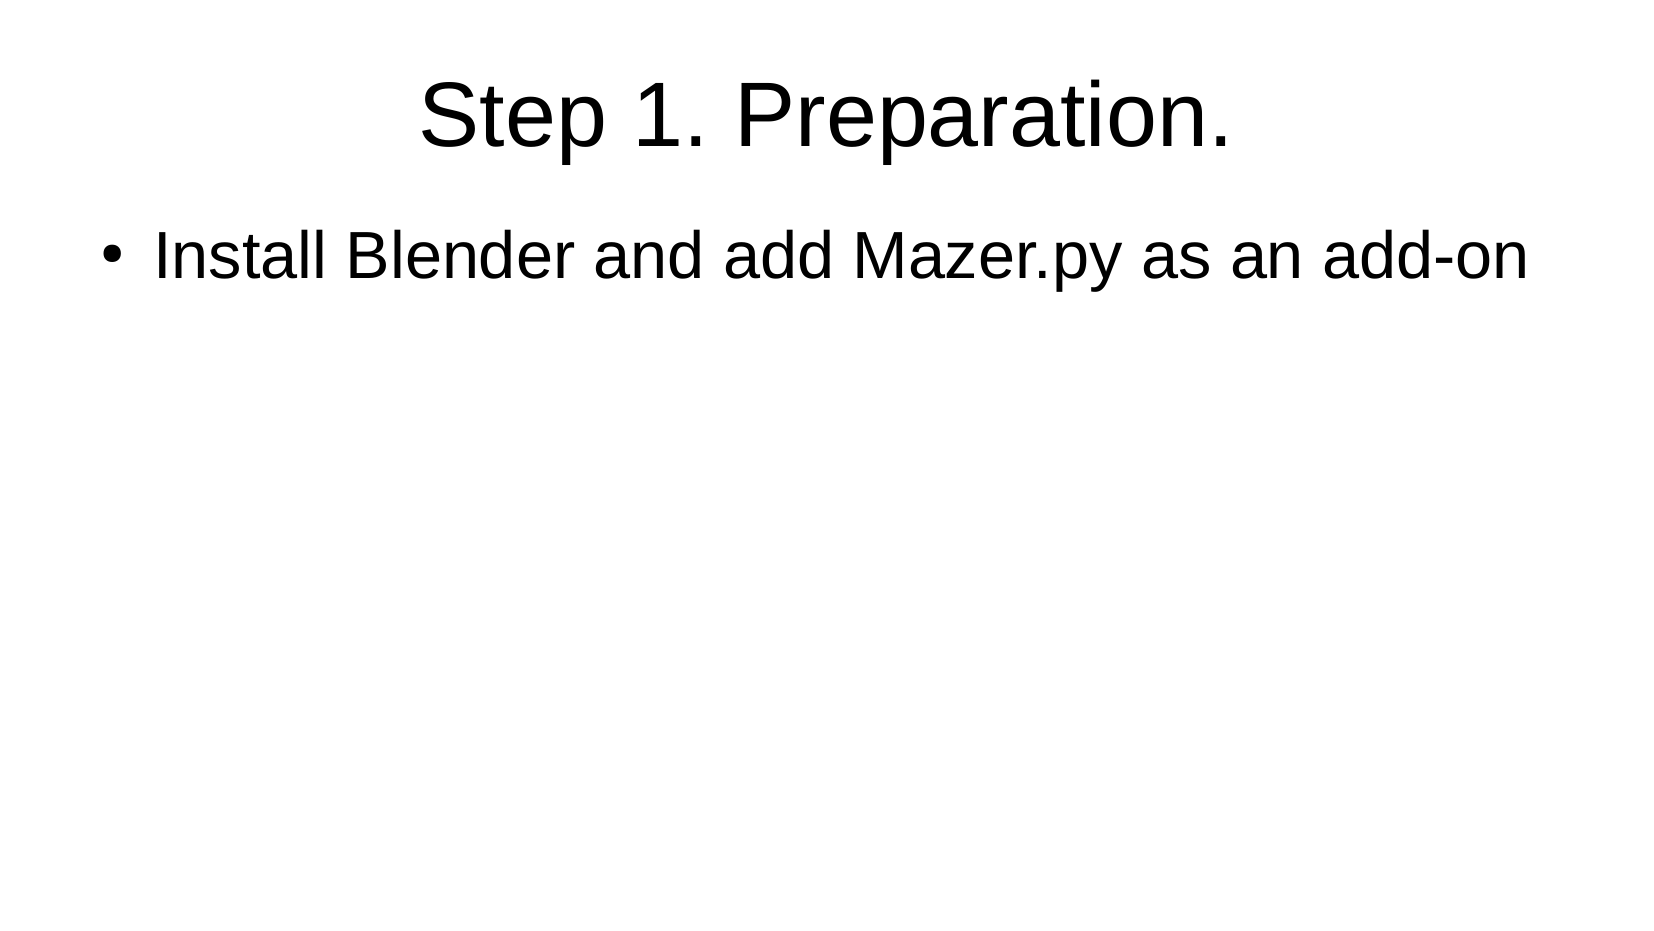

# Step 1. Preparation.
Install Blender and add Mazer.py as an add-on